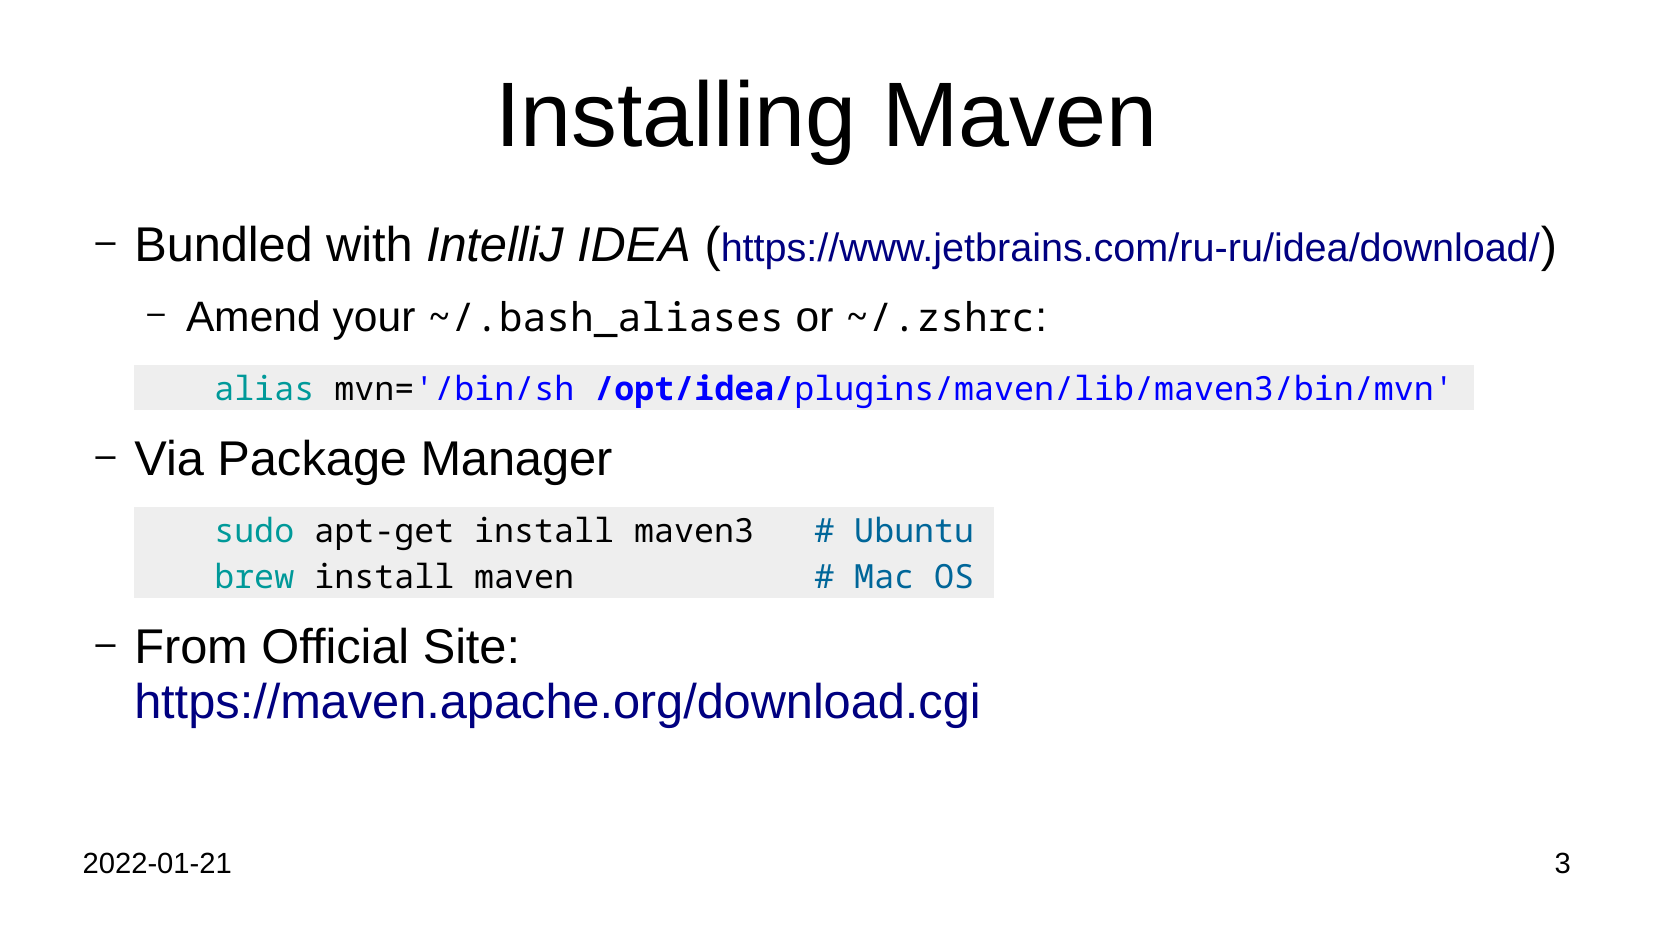

# Installing Maven
Bundled with IntelliJ IDEA (https://www.jetbrains.com/ru-ru/idea/download/)
Amend your ~/.bash_aliases or ~/.zshrc:
 alias mvn='/bin/sh /opt/idea/plugins/maven/lib/maven3/bin/mvn'
Via Package Manager
 sudo apt-get install maven3 # Ubuntu
 brew install maven # Mac OS
From Official Site:
https://maven.apache.org/download.cgi
2022-01-21
3